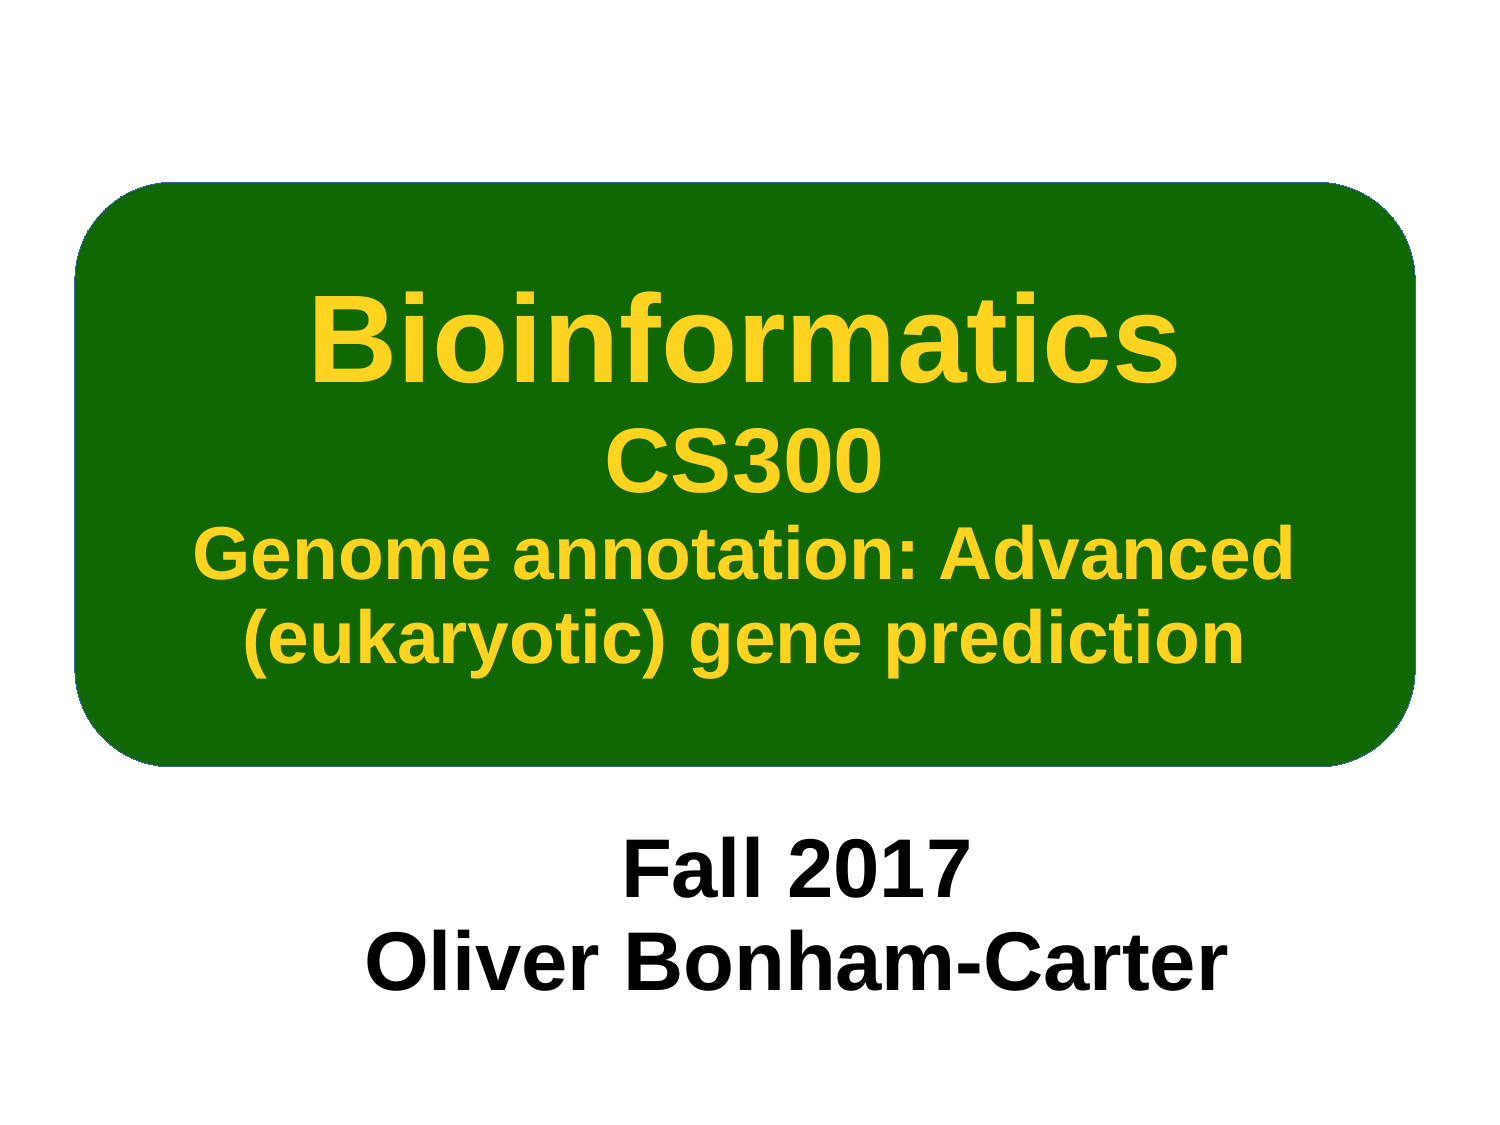

Bioinformatics
CS300
Genome annotation: Advanced
(eukaryotic) gene prediction
Fall 2017
Oliver Bonham-Carter